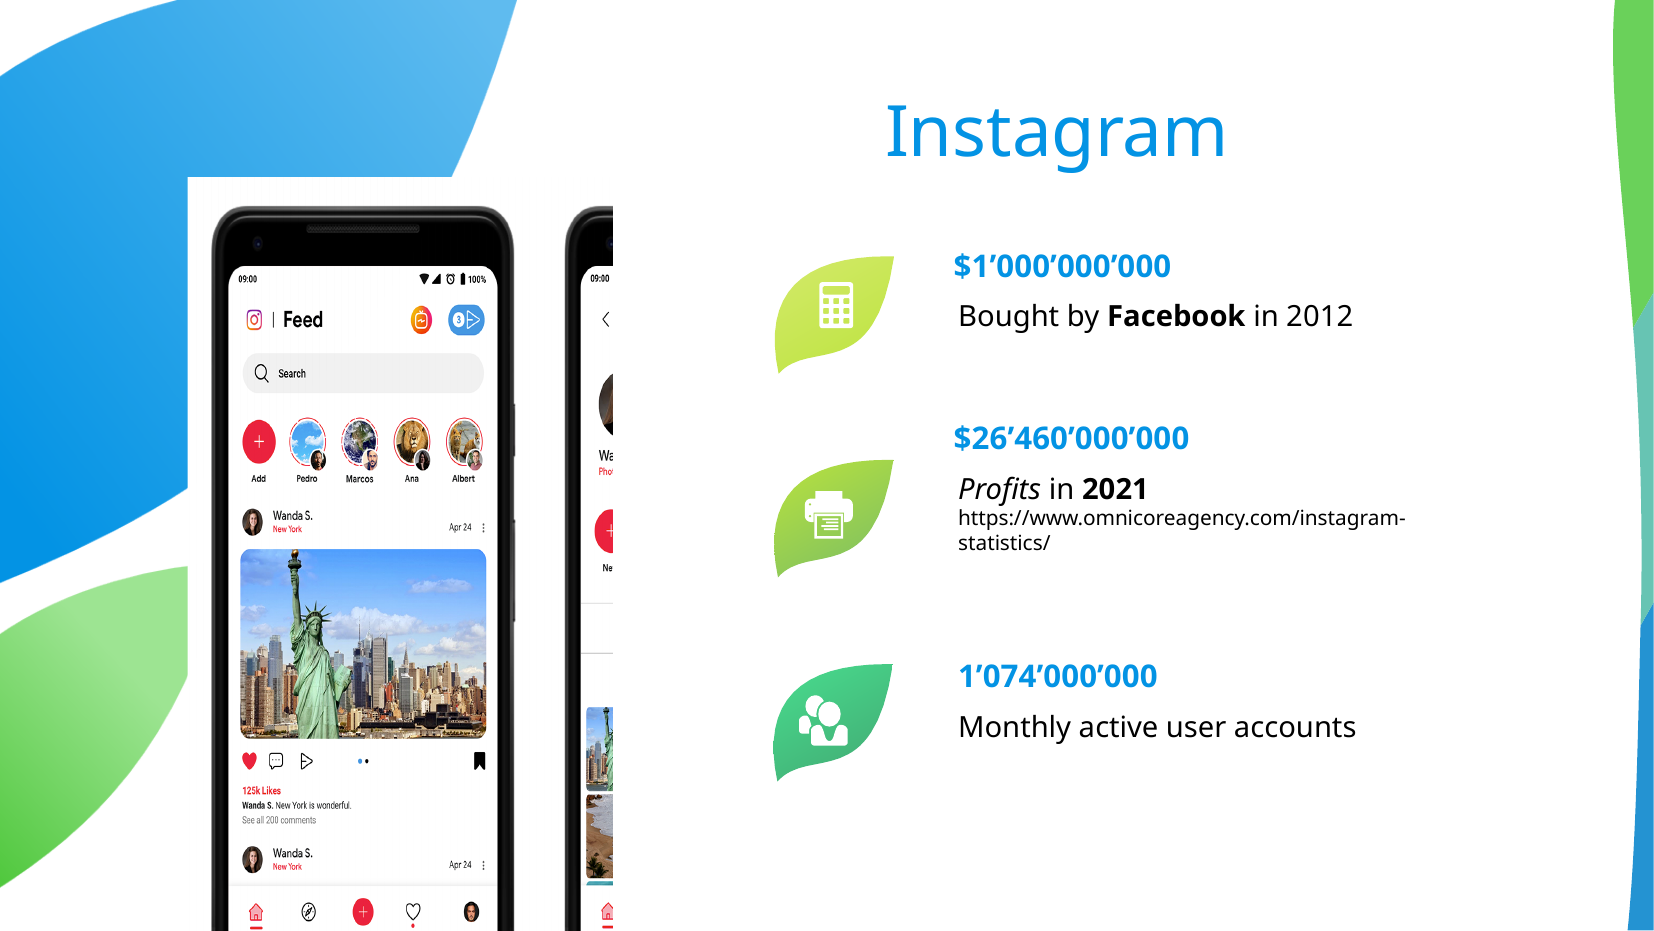

Instagram
$1’000’000’000
Bought by Facebook in 2012
$26’460’000’000
Profits in 2021
https://www.omnicoreagency.com/instagram-statistics/
1’074’000’000
Monthly active user accounts